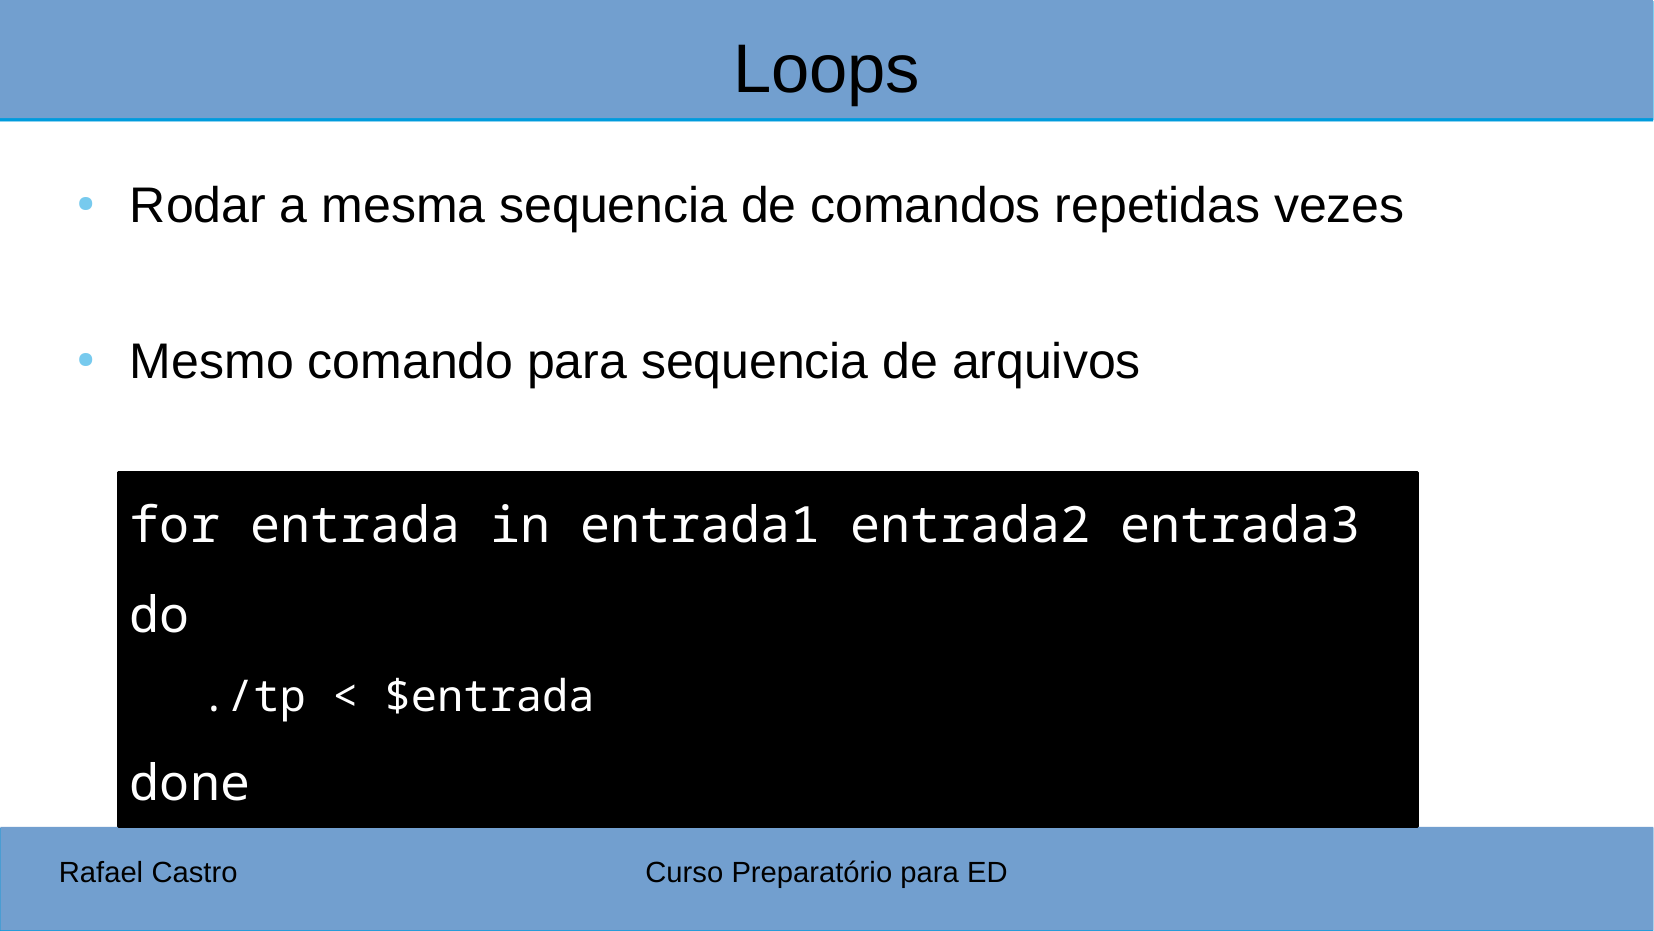

# Loops
Rodar a mesma sequencia de comandos repetidas vezes
Mesmo comando para sequencia de arquivos
for entrada in entrada1 entrada2 entrada3
do
./tp < $entrada
done
Curso Preparatório para ED